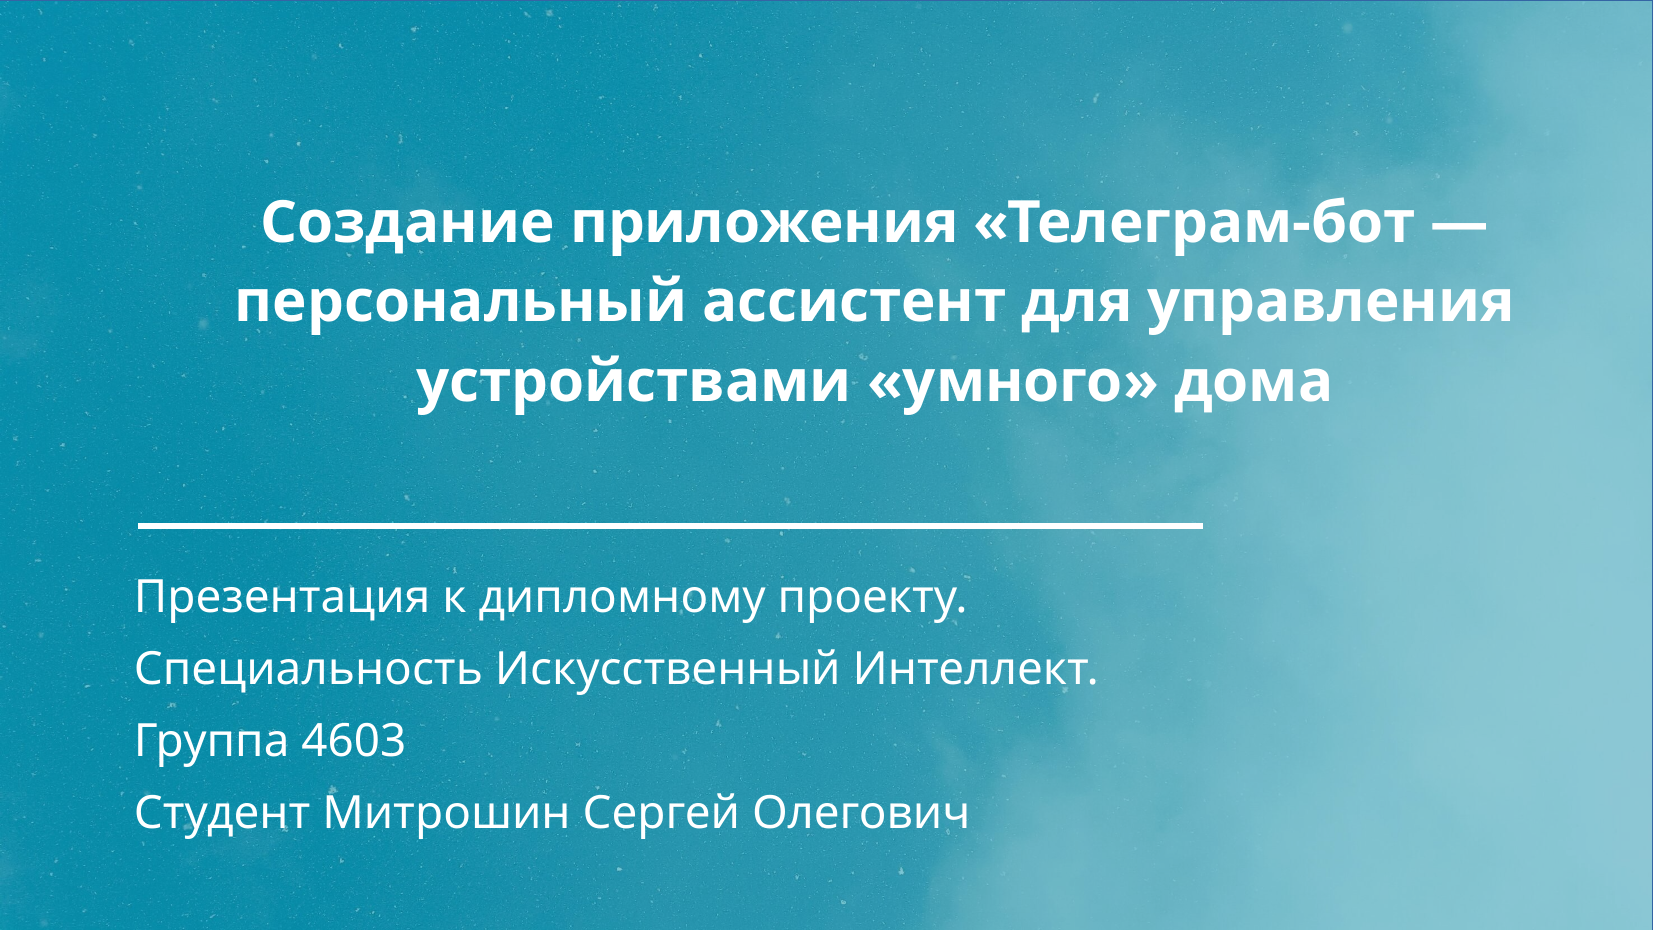

# Создание приложения «Телеграм-бот — персональный ассистент для управления устройствами «умного» дома
Презентация к дипломному проекту.
Специальность Искусственный Интеллект.
Группа 4603
Студент Митрошин Сергей Олегович